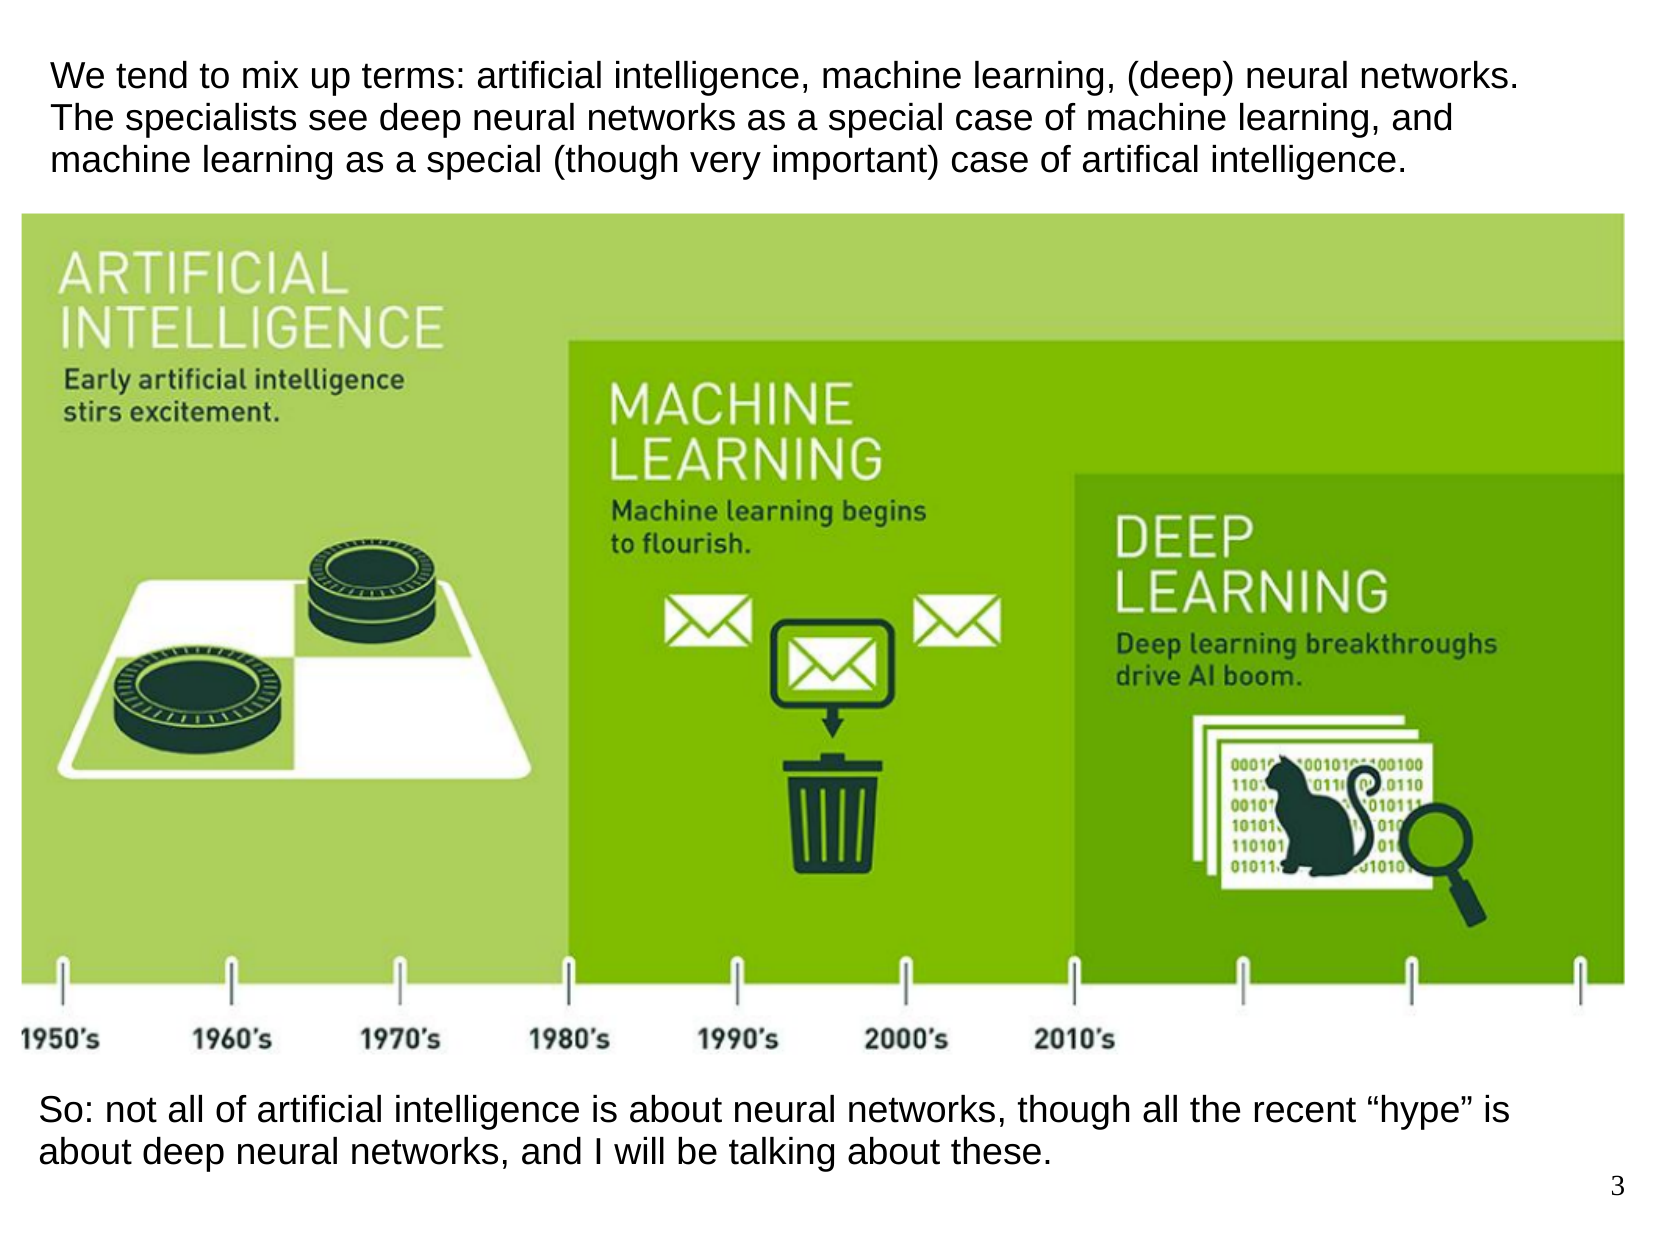

We tend to mix up terms: artificial intelligence, machine learning, (deep) neural networks.
The specialists see deep neural networks as a special case of machine learning, and machine learning as a special (though very important) case of artifical intelligence.
So: not all of artificial intelligence is about neural networks, though all the recent “hype” is about deep neural networks, and I will be talking about these.
3